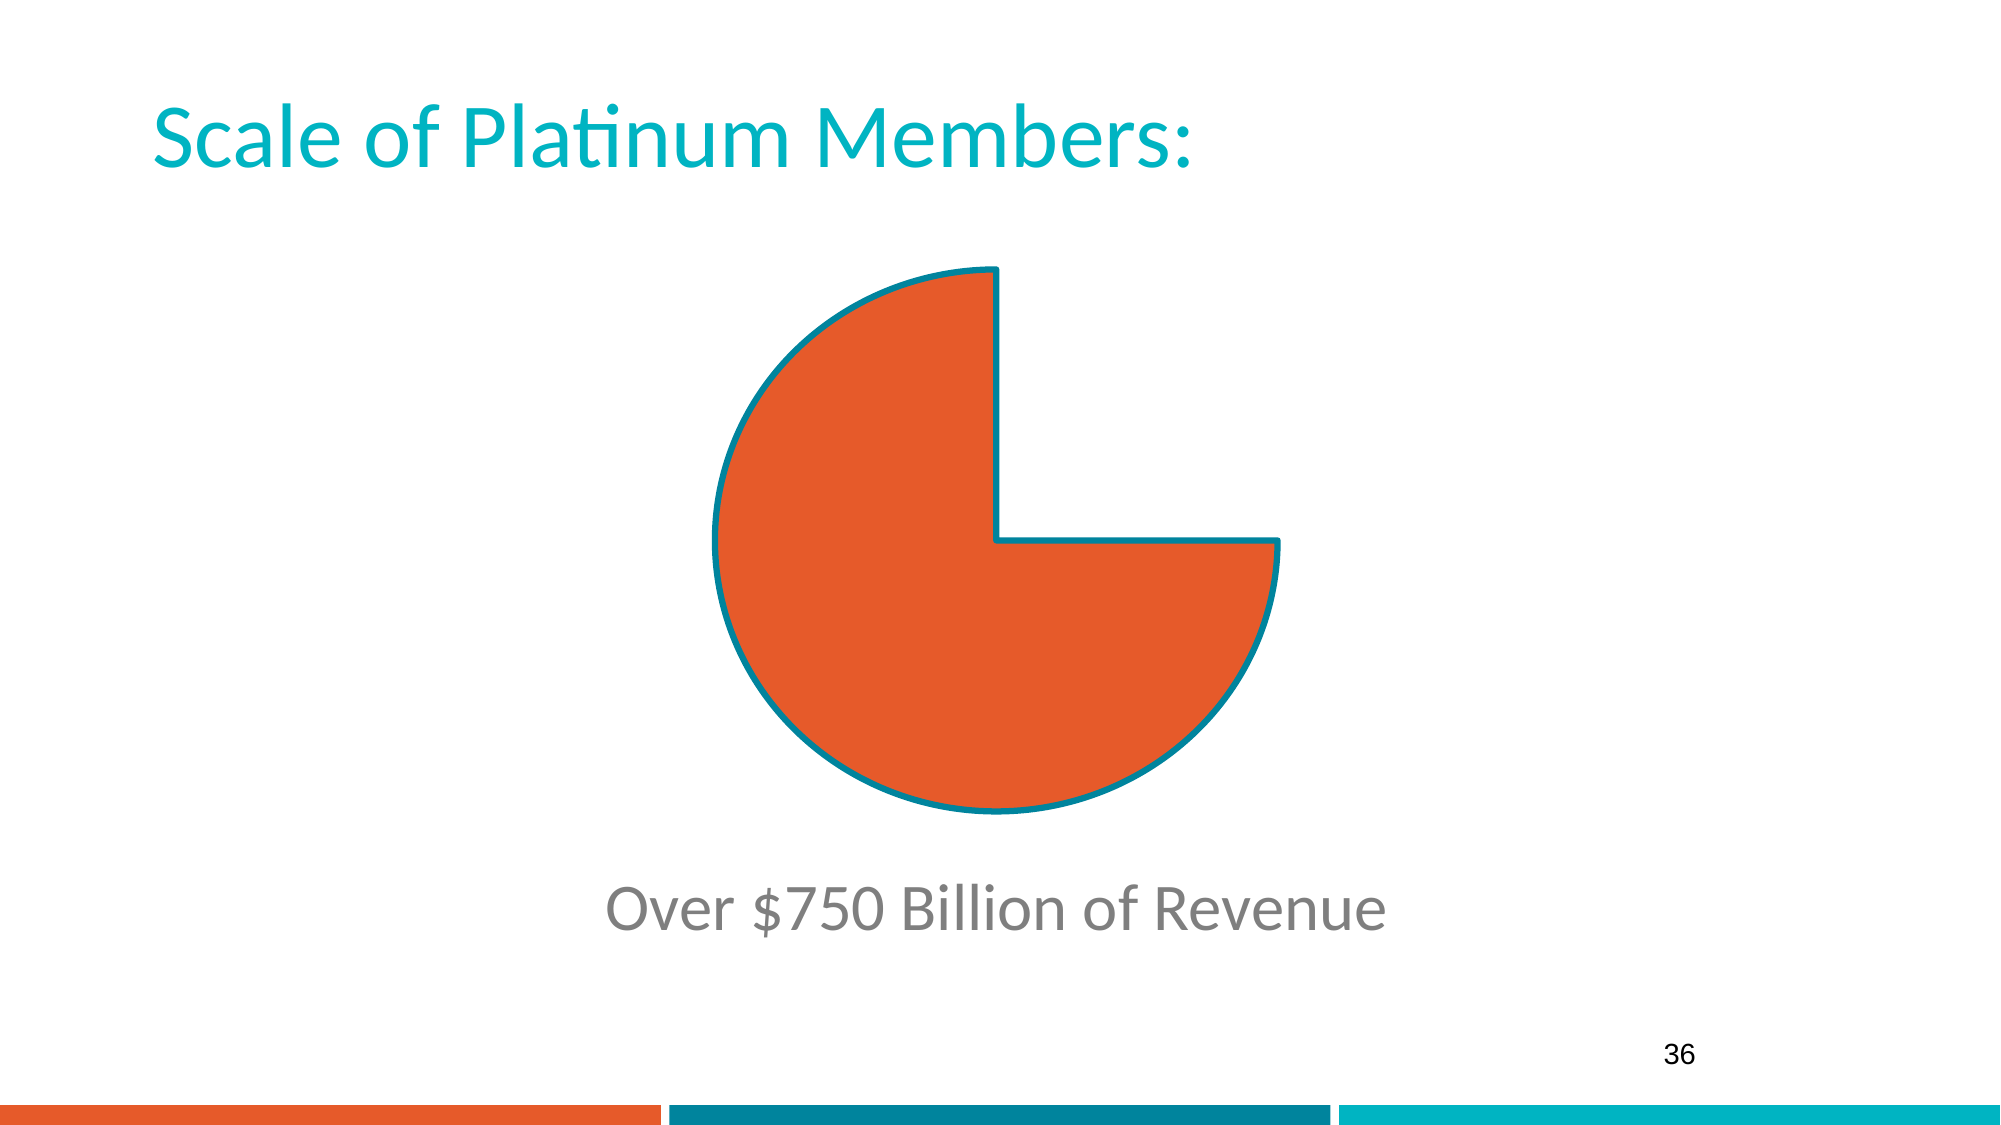

# Scale of Platinum Members:
Over $750 Billion of Revenue